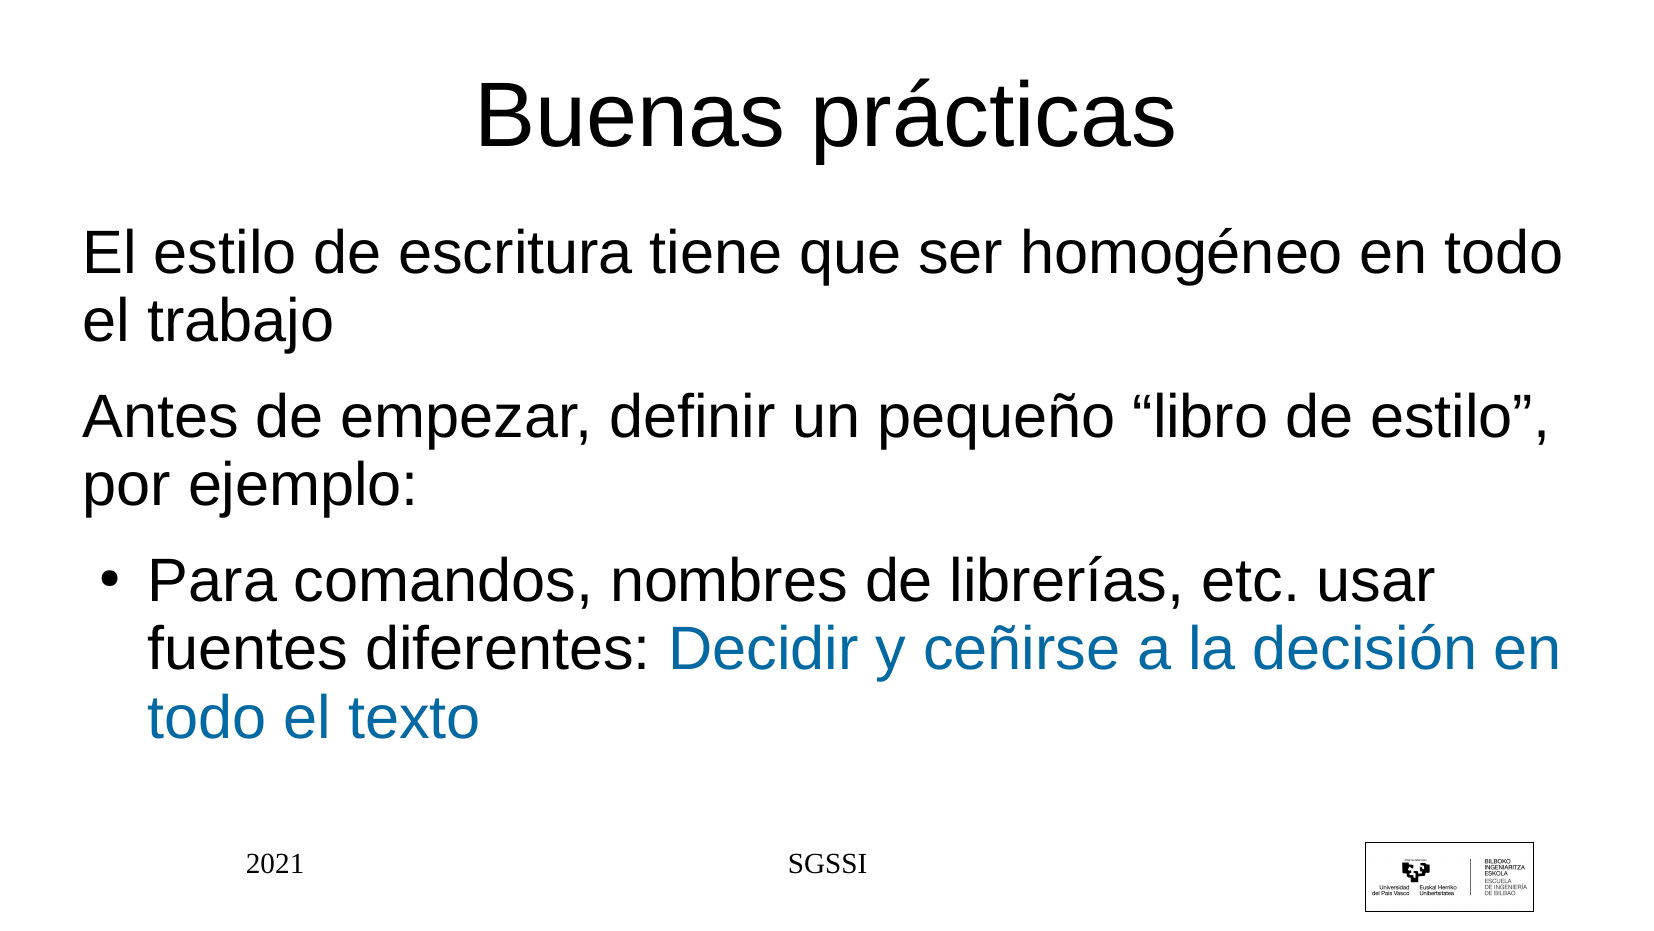

# Buenas prácticas
El estilo de escritura tiene que ser homogéneo en todo el trabajo
Antes de empezar, definir un pequeño “libro de estilo”, por ejemplo:
Para comandos, nombres de librerías, etc. usar fuentes diferentes: Decidir y ceñirse a la decisión en todo el texto